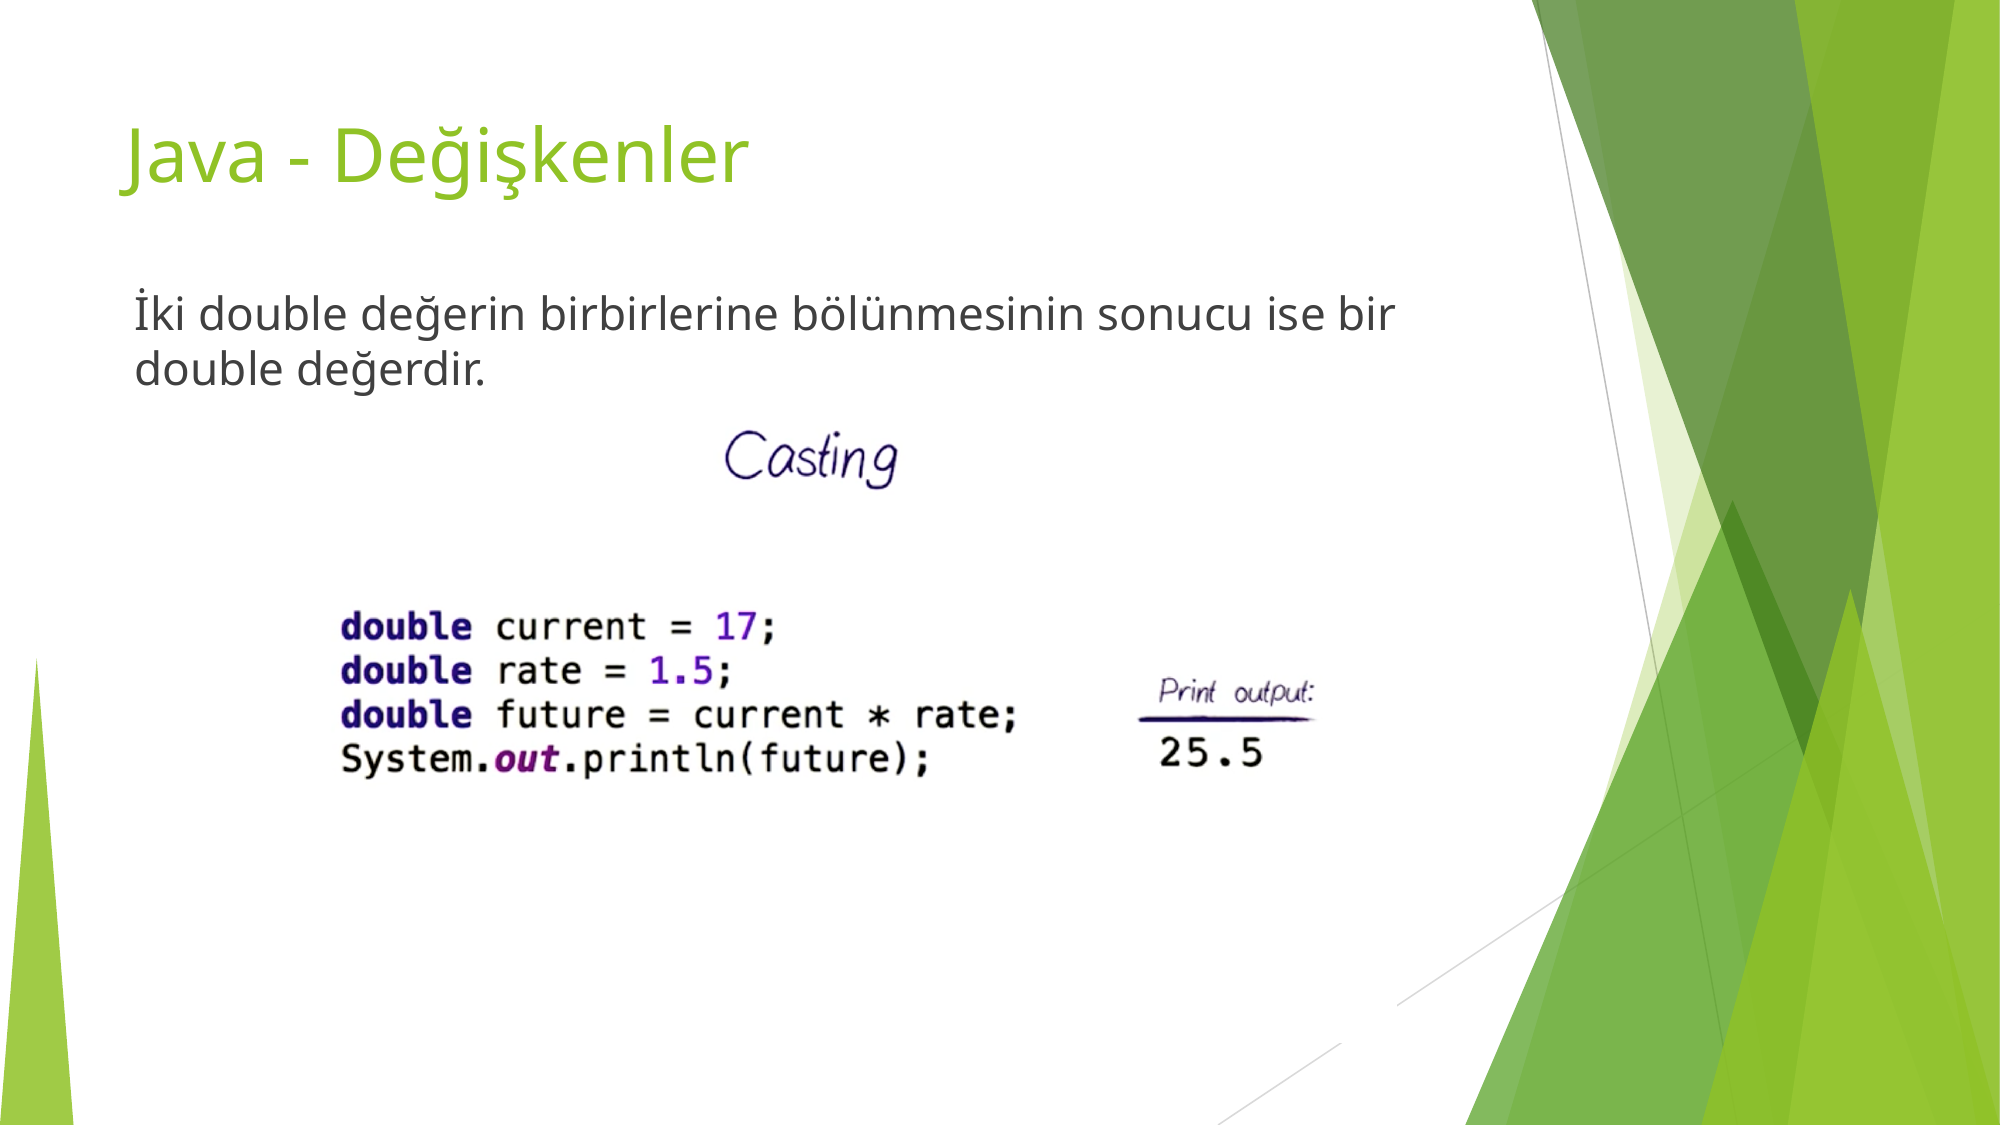

# Java - Değişkenler
İki double değerin birbirlerine bölünmesinin sonucu ise bir double değerdir.